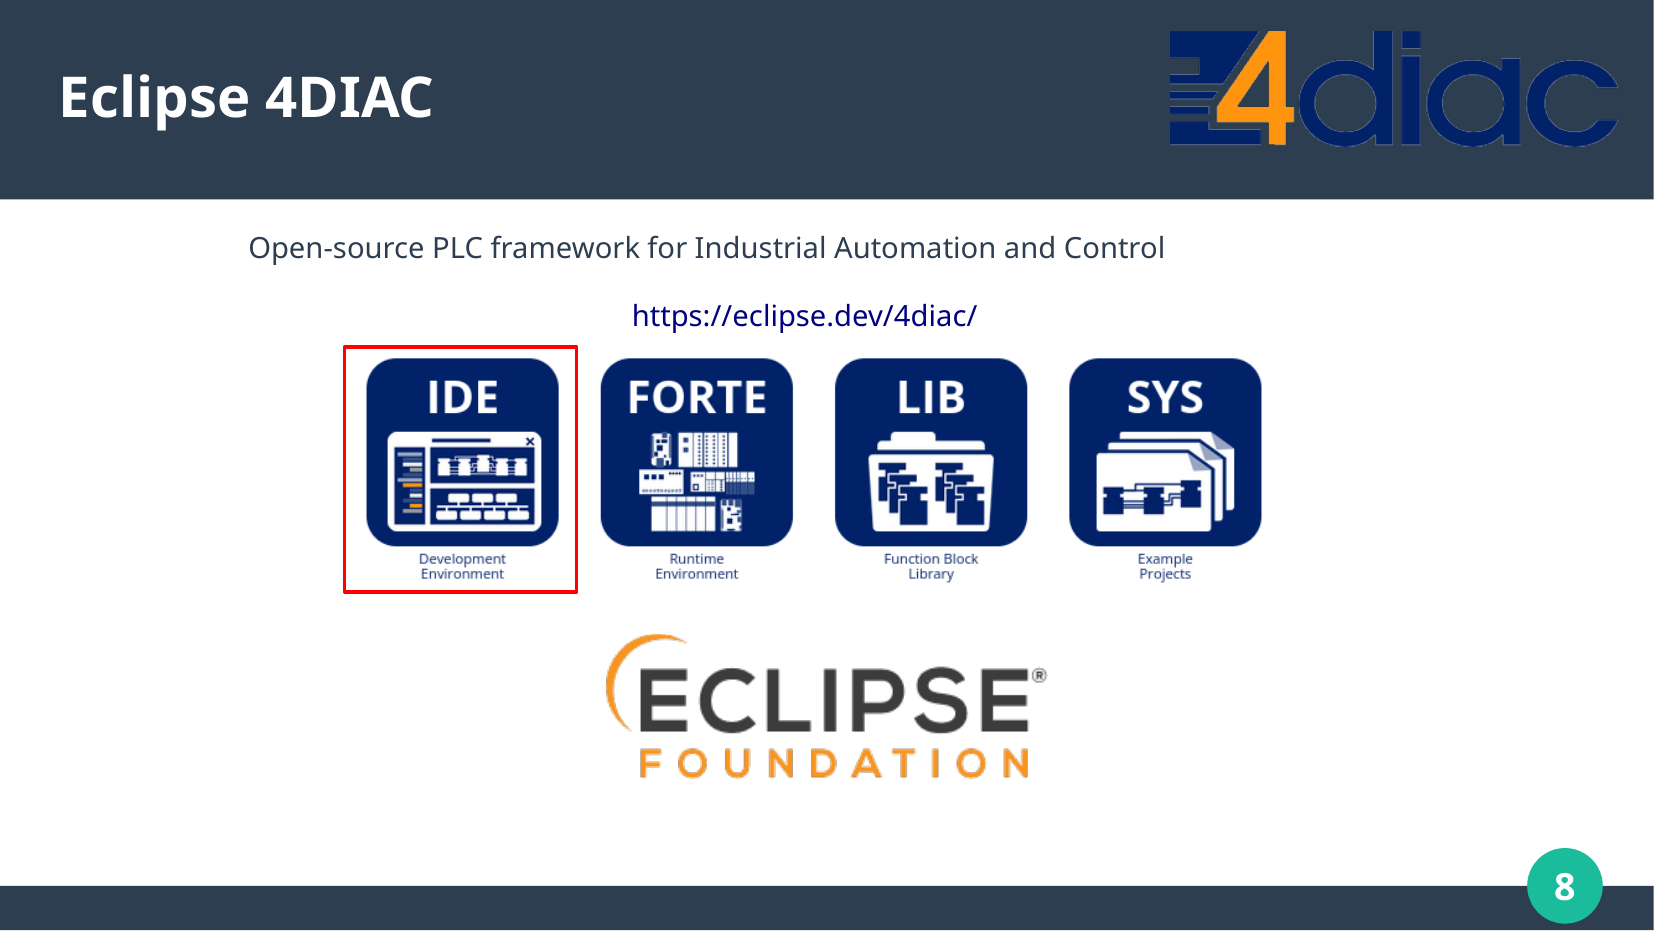

# Eclipse 4DIAC
Open-source PLC framework for Industrial Automation and Control
https://eclipse.dev/4diac/